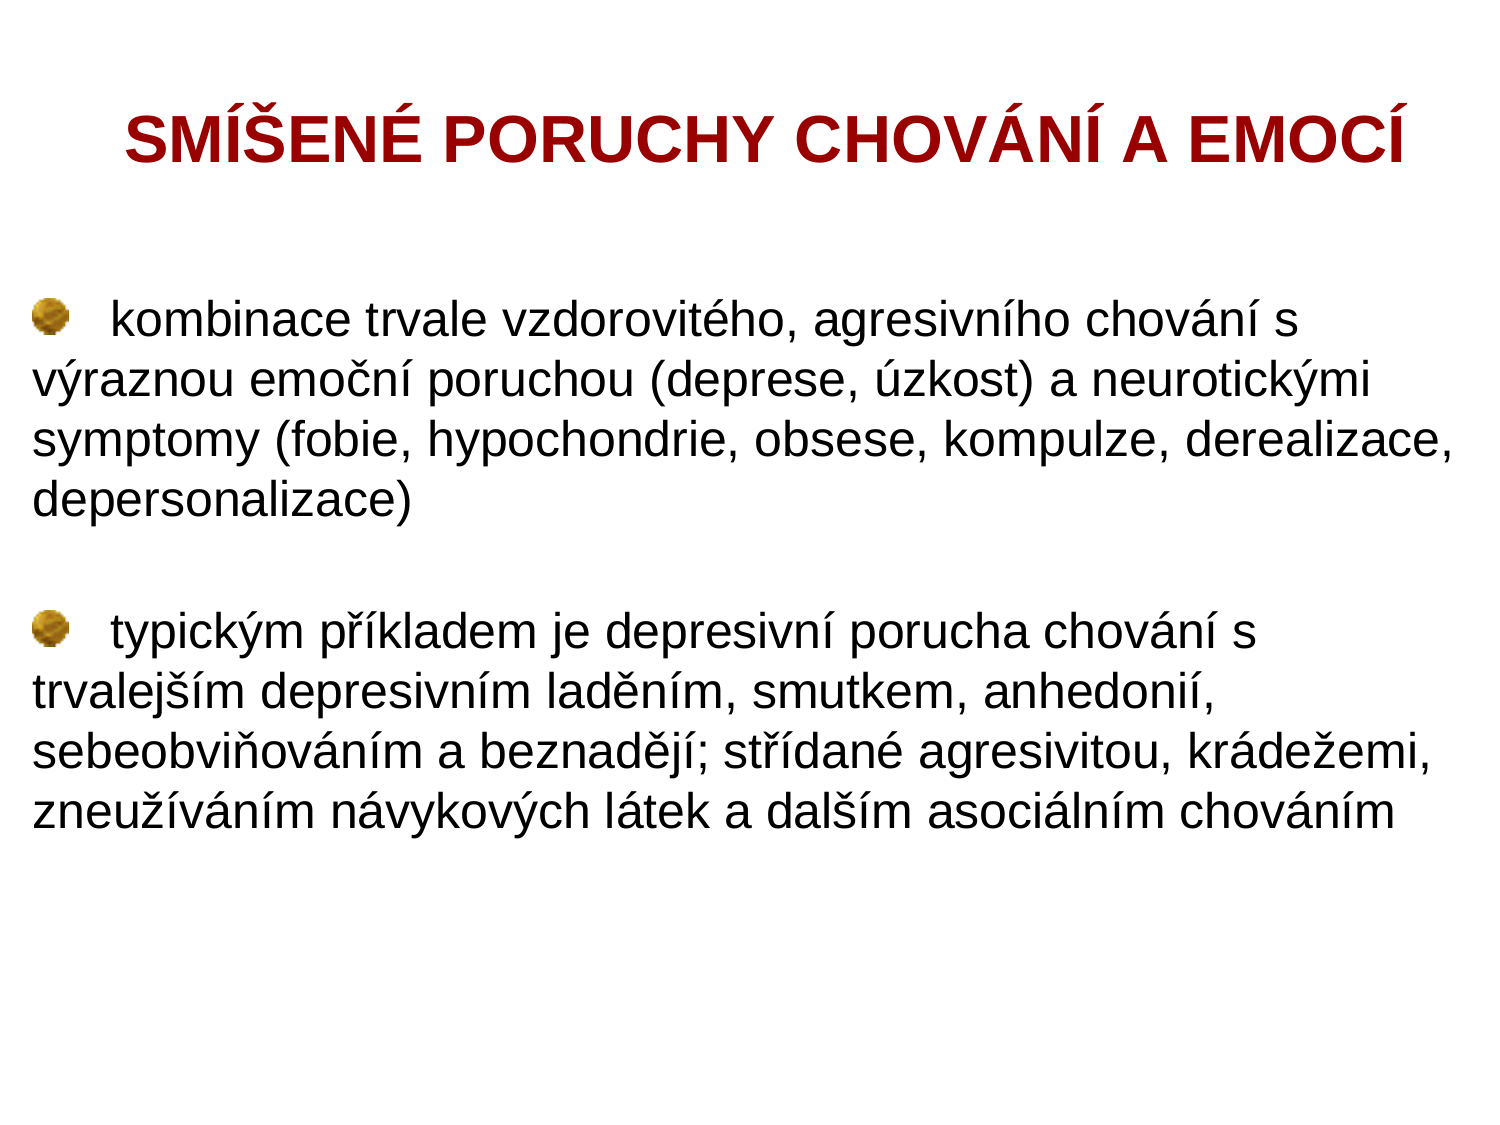

# SMÍŠENÉ PORUCHY CHOVÁNÍ A EMOCÍ
 kombinace trvale vzdorovitého, agresivního chování s výraznou emoční poruchou (deprese, úzkost) a neurotickými symptomy (fobie, hypochondrie, obsese, kompulze, derealizace, depersonalizace)
 typickým příkladem je depresivní porucha chování s trvalejším depresivním laděním, smutkem, anhedonií, sebeobviňováním a beznadějí; střídané agresivitou, krádežemi, zneužíváním návykových látek a dalším asociálním chováním